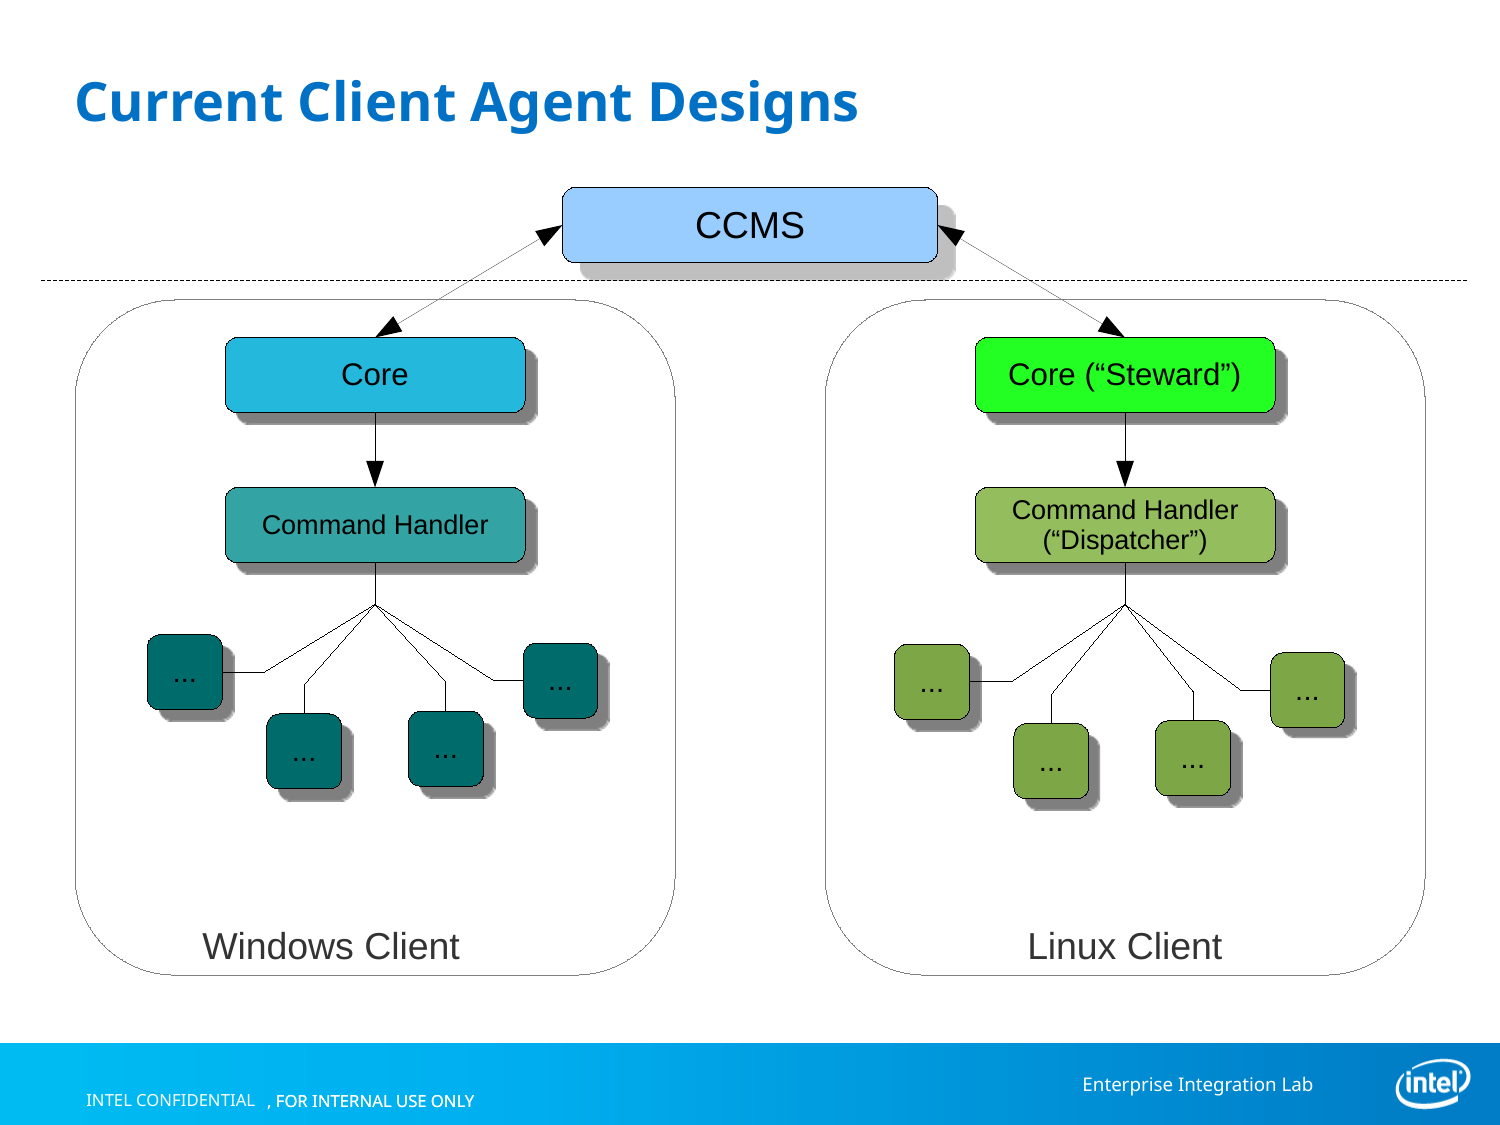

# Current Client Agent Designs
CCMS
Core
Core (“Steward”)
Command Handler
Command Handler
(“Dispatcher”)
...
...
...
...
...
...
...
...
Windows Client
Linux Client